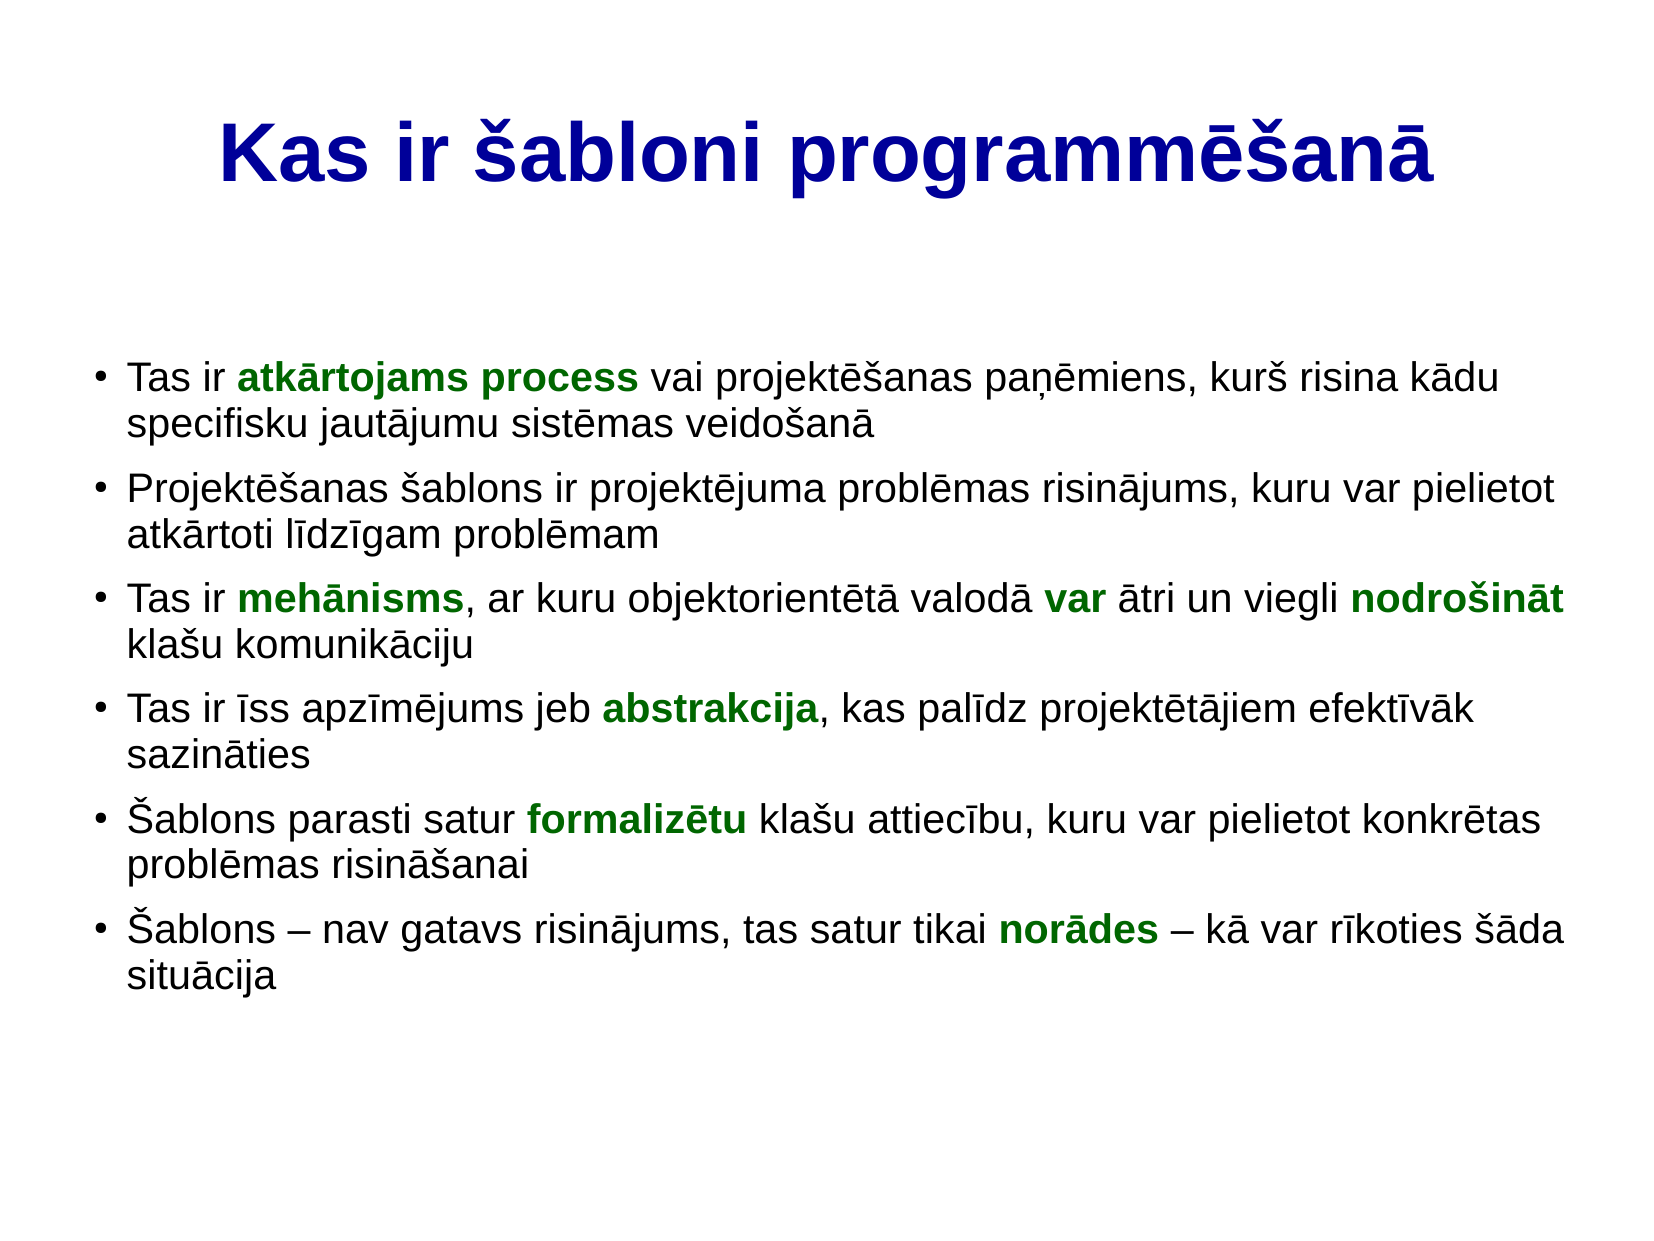

# Kas ir šabloni programmēšanā
Tas ir atkārtojams process vai projektēšanas paņēmiens, kurš risina kādu specifisku jautājumu sistēmas veidošanā
Projektēšanas šablons ir projektējuma problēmas risinājums, kuru var pielietot atkārtoti līdzīgam problēmam
Tas ir mehānisms, ar kuru objektorientētā valodā var ātri un viegli nodrošināt klašu komunikāciju
Tas ir īss apzīmējums jeb abstrakcija, kas palīdz projektētājiem efektīvāk sazināties
Šablons parasti satur formalizētu klašu attiecību, kuru var pielietot konkrētas problēmas risināšanai
Šablons – nav gatavs risinājums, tas satur tikai norādes – kā var rīkoties šāda situācija